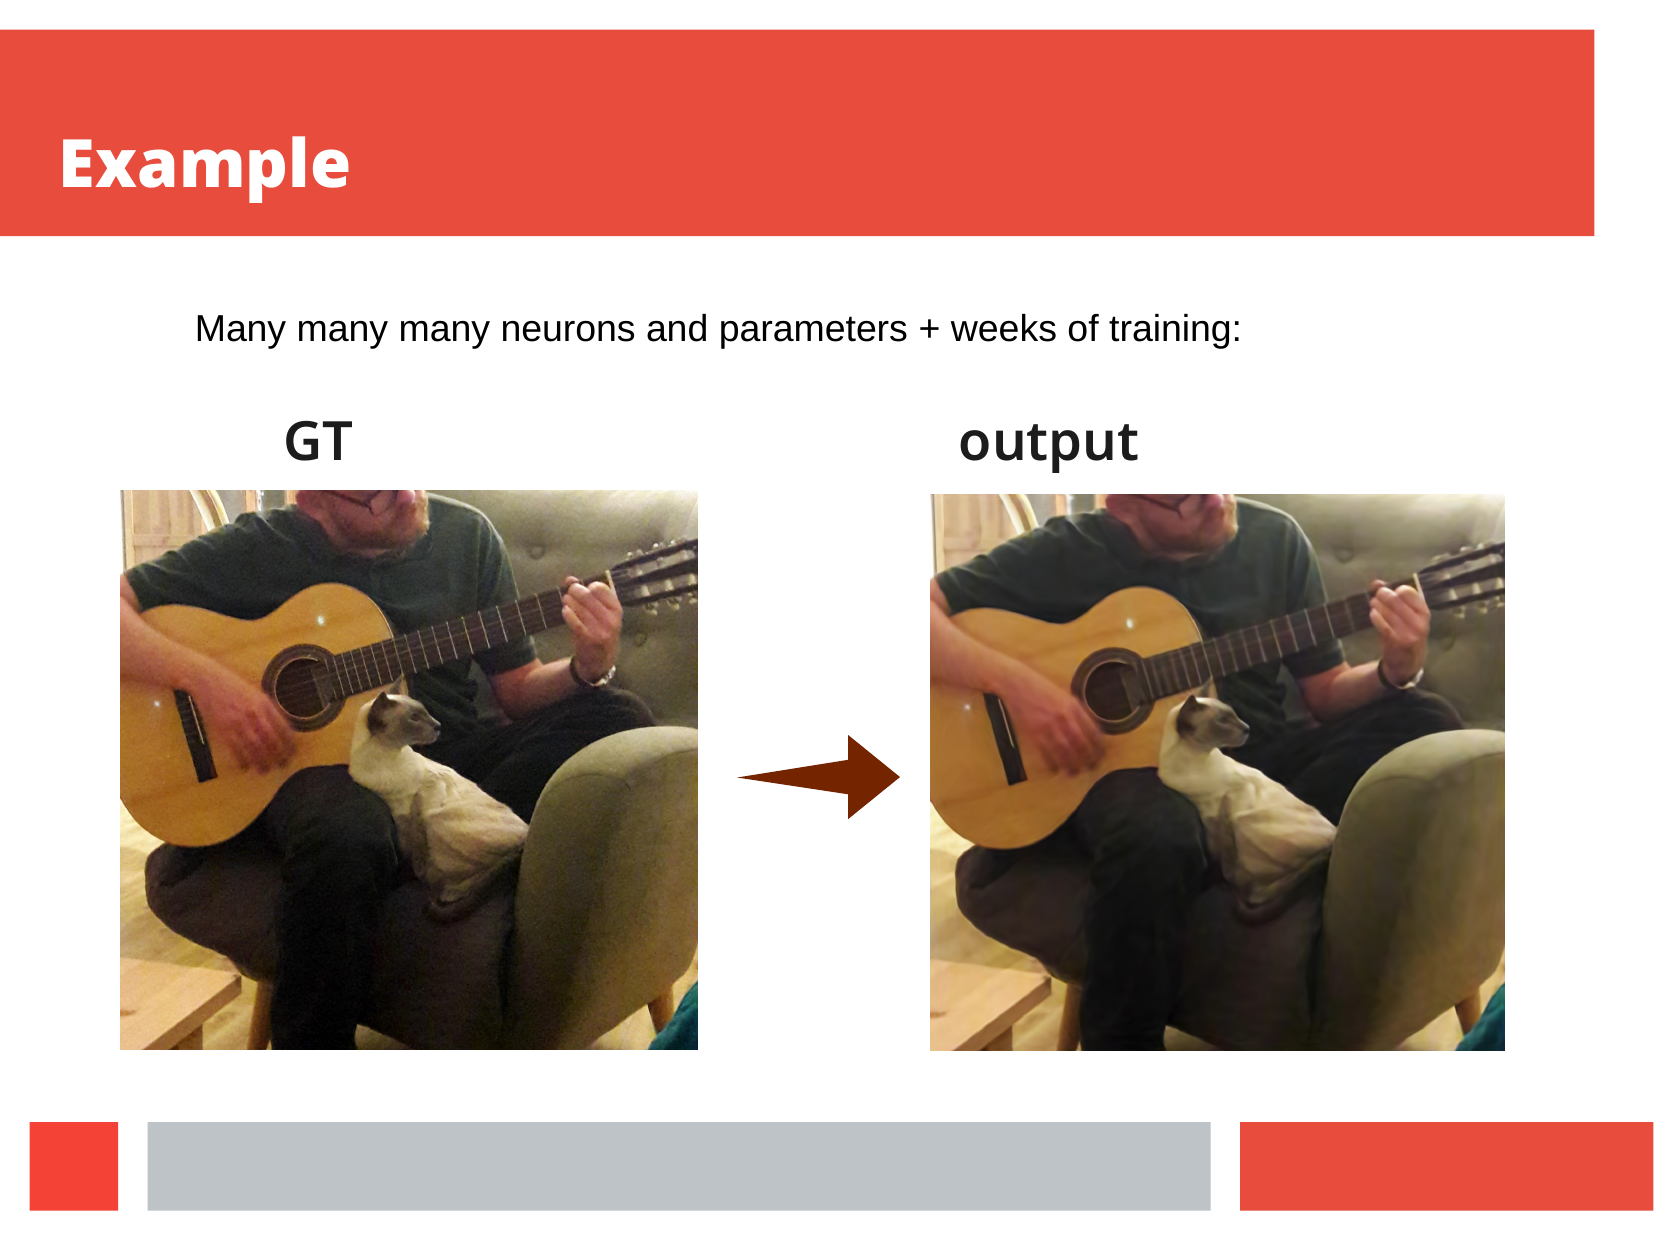

# Example
Many many many neurons and parameters + weeks of training:
 GT									output